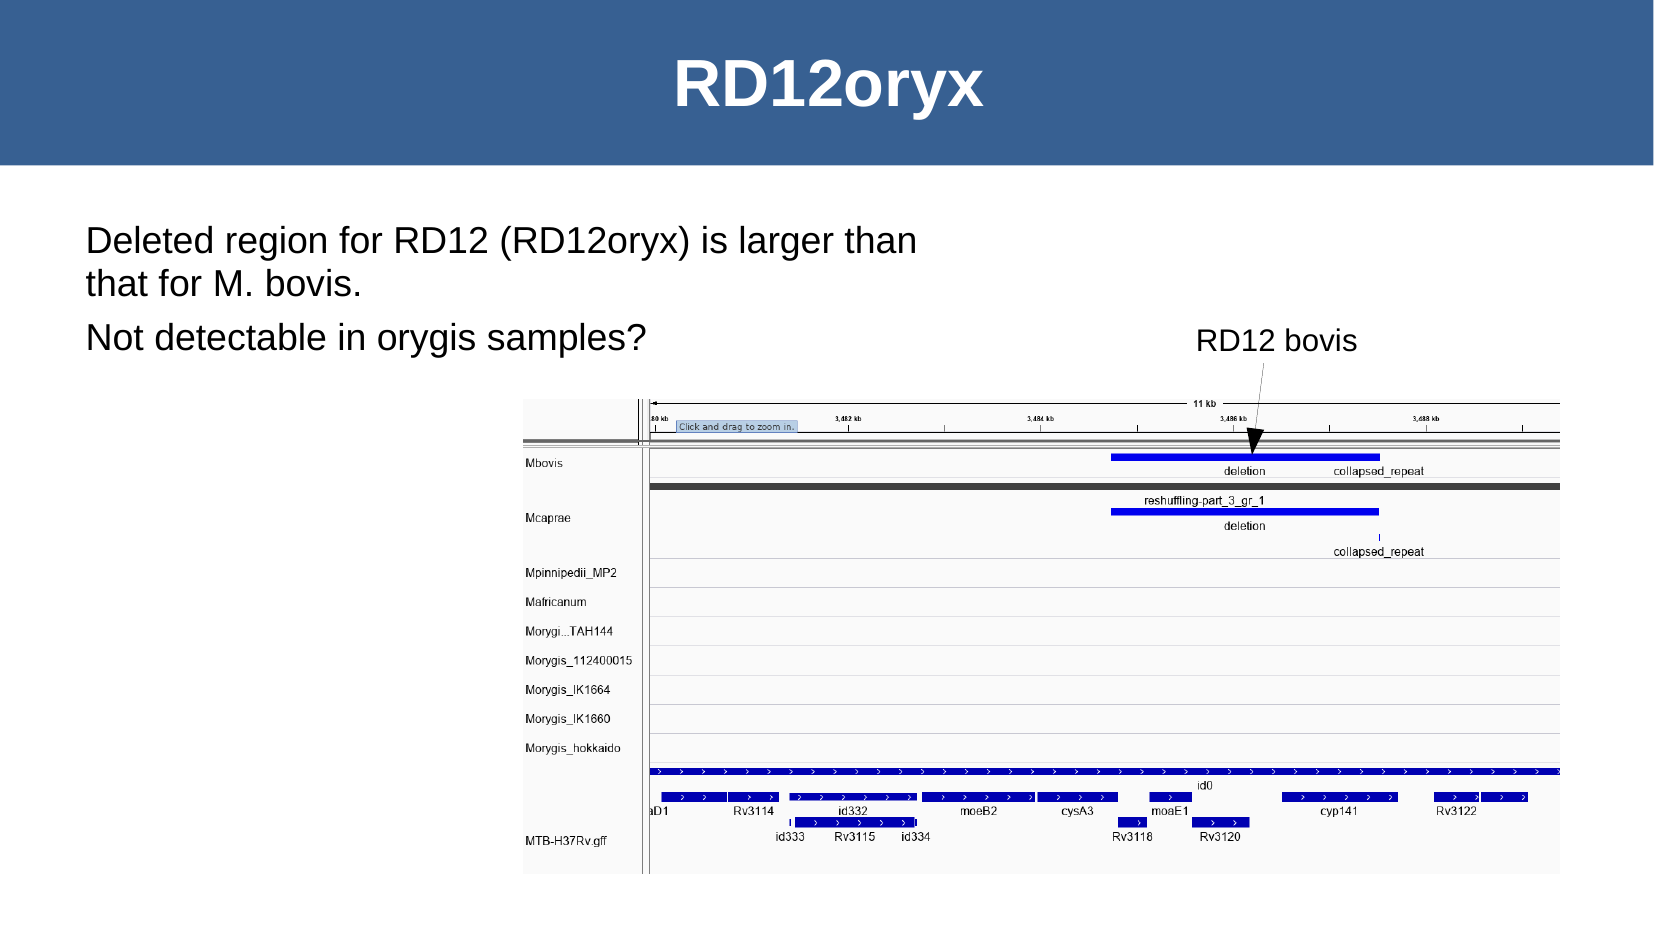

RD12oryx
Deleted region for RD12 (RD12oryx) is larger than that for M. bovis.
Not detectable in orygis samples?
RD12 bovis